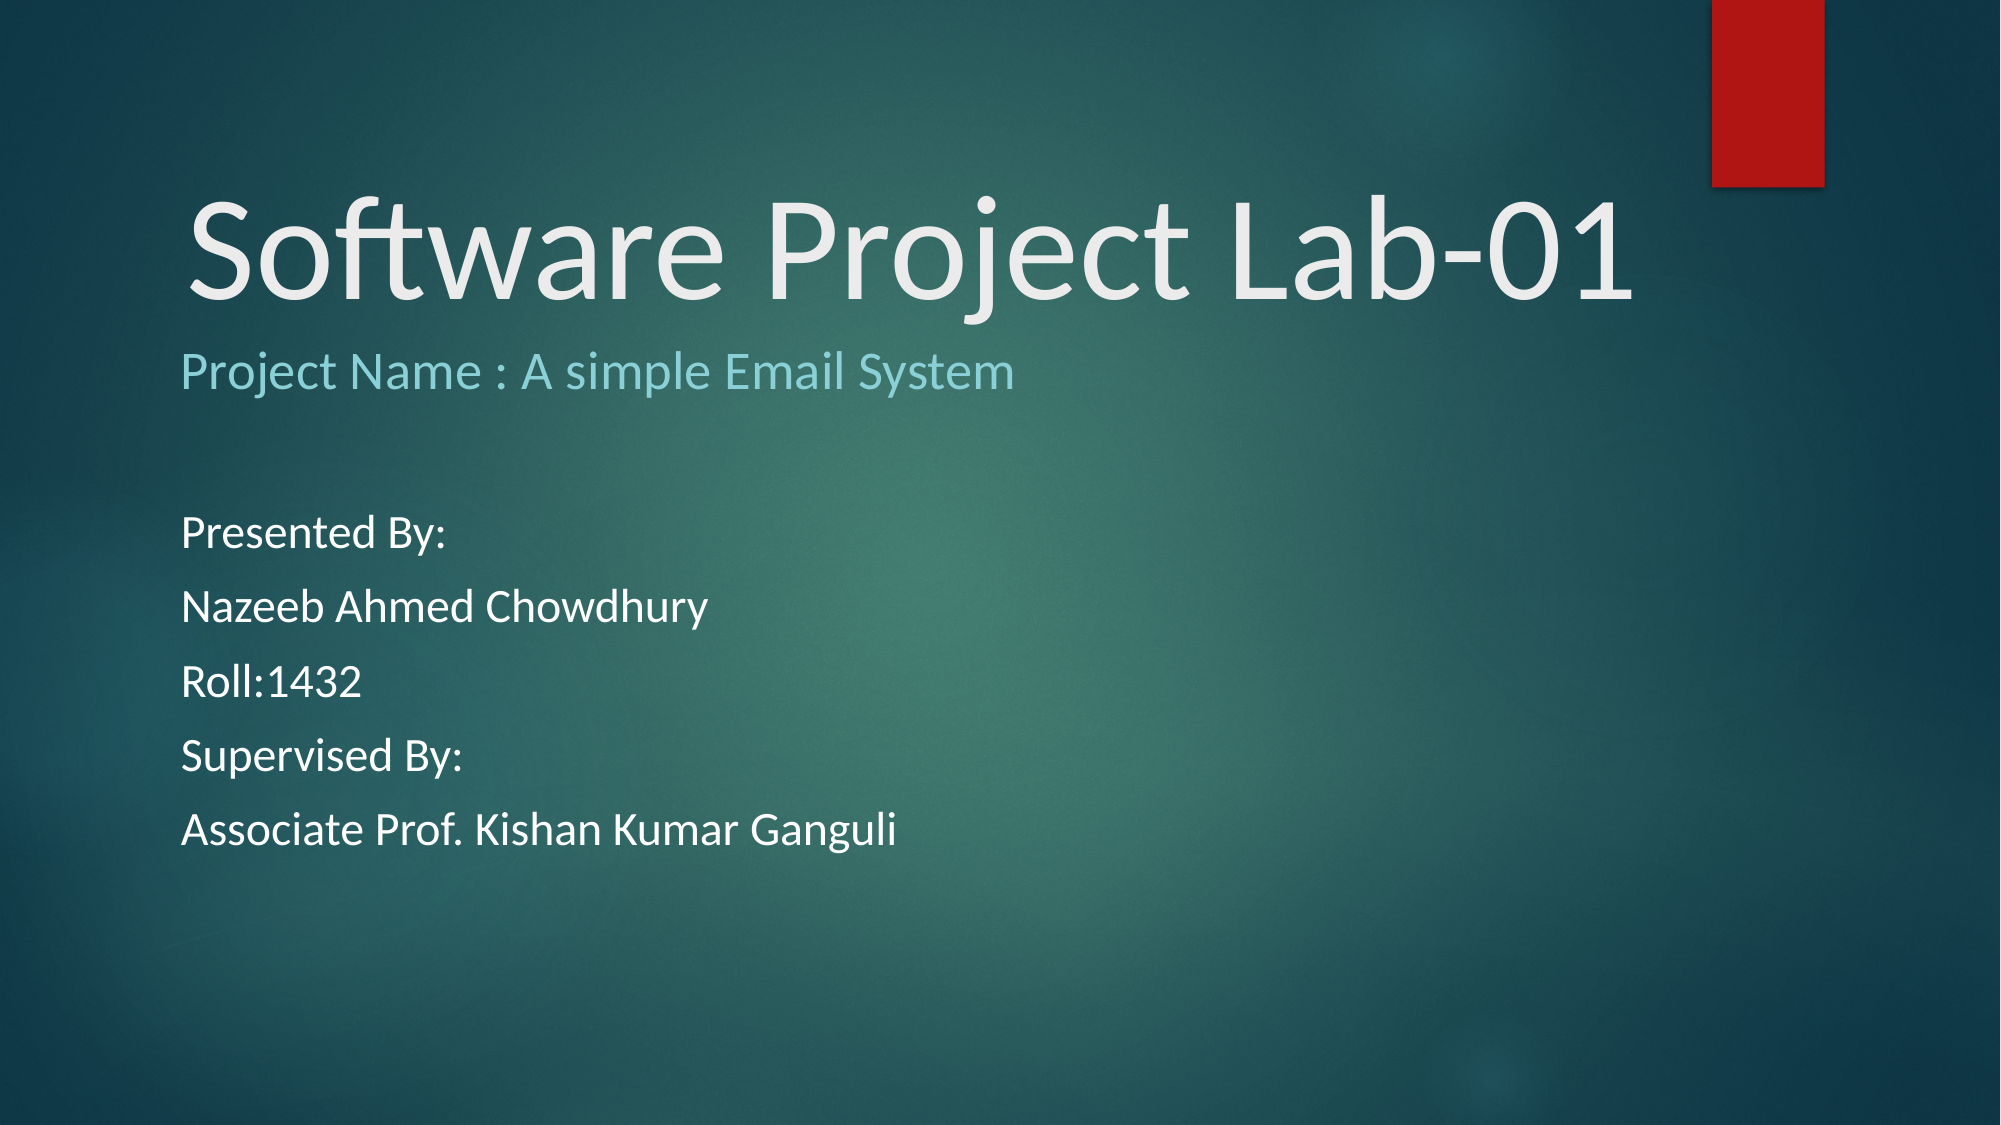

# Software Project Lab-01
Project Name : A simple Email System
Presented By:
Nazeeb Ahmed Chowdhury
Roll:1432
Supervised By:
Associate Prof. Kishan Kumar Ganguli